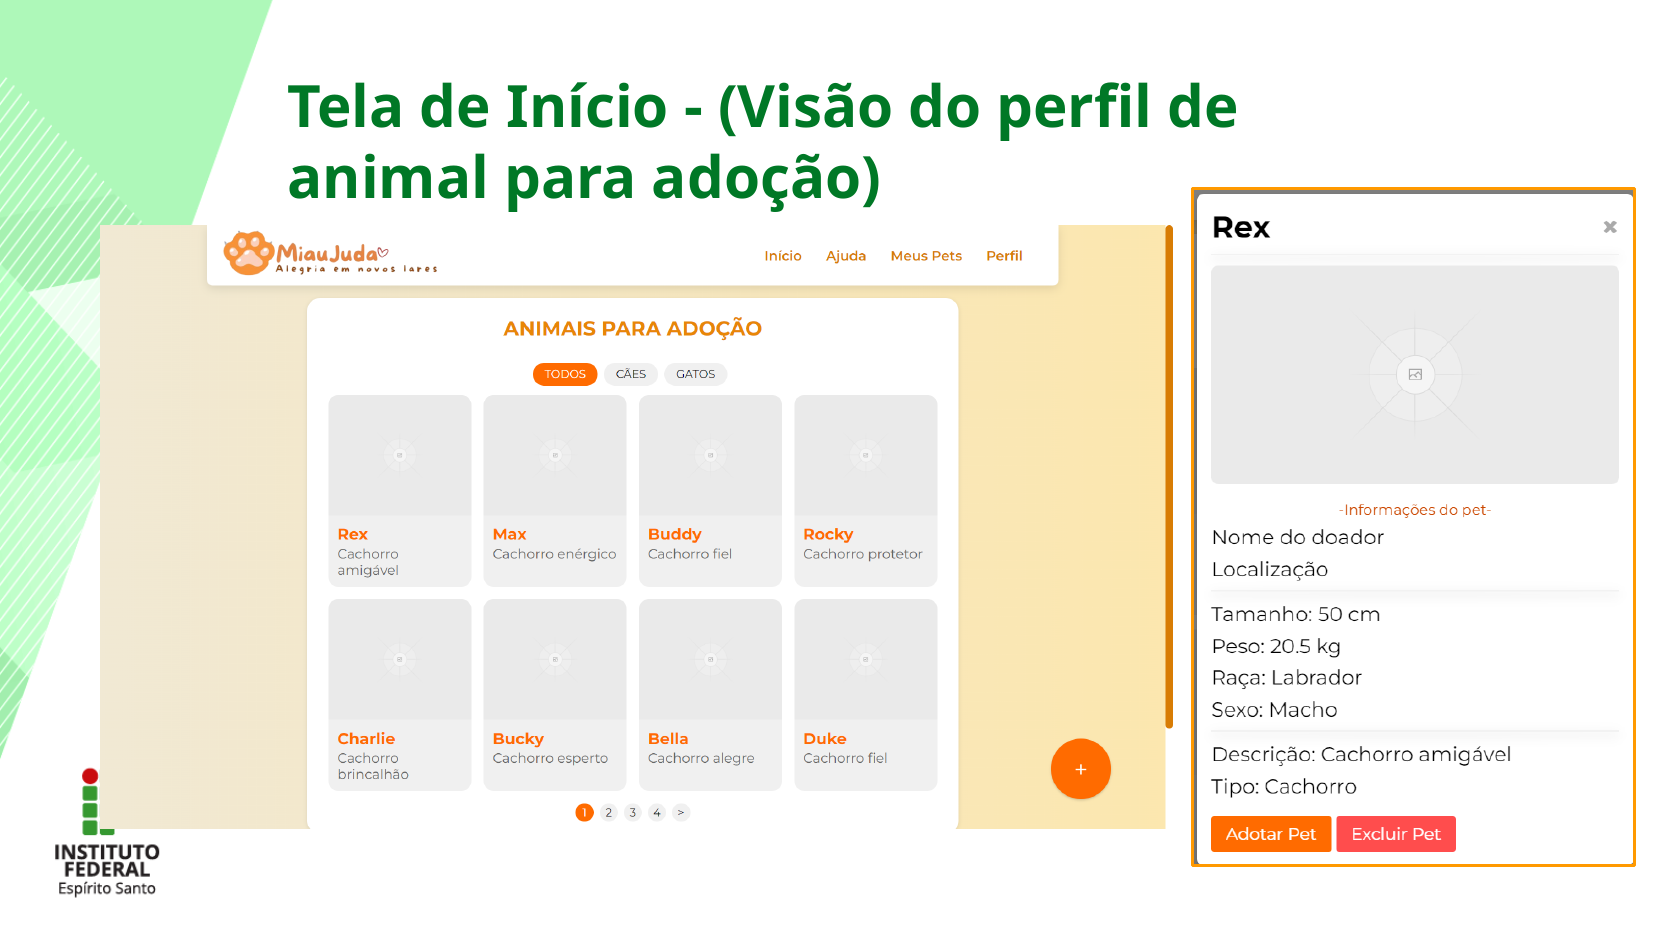

Tela de Início - (Visão do perfil de animal para adoção)